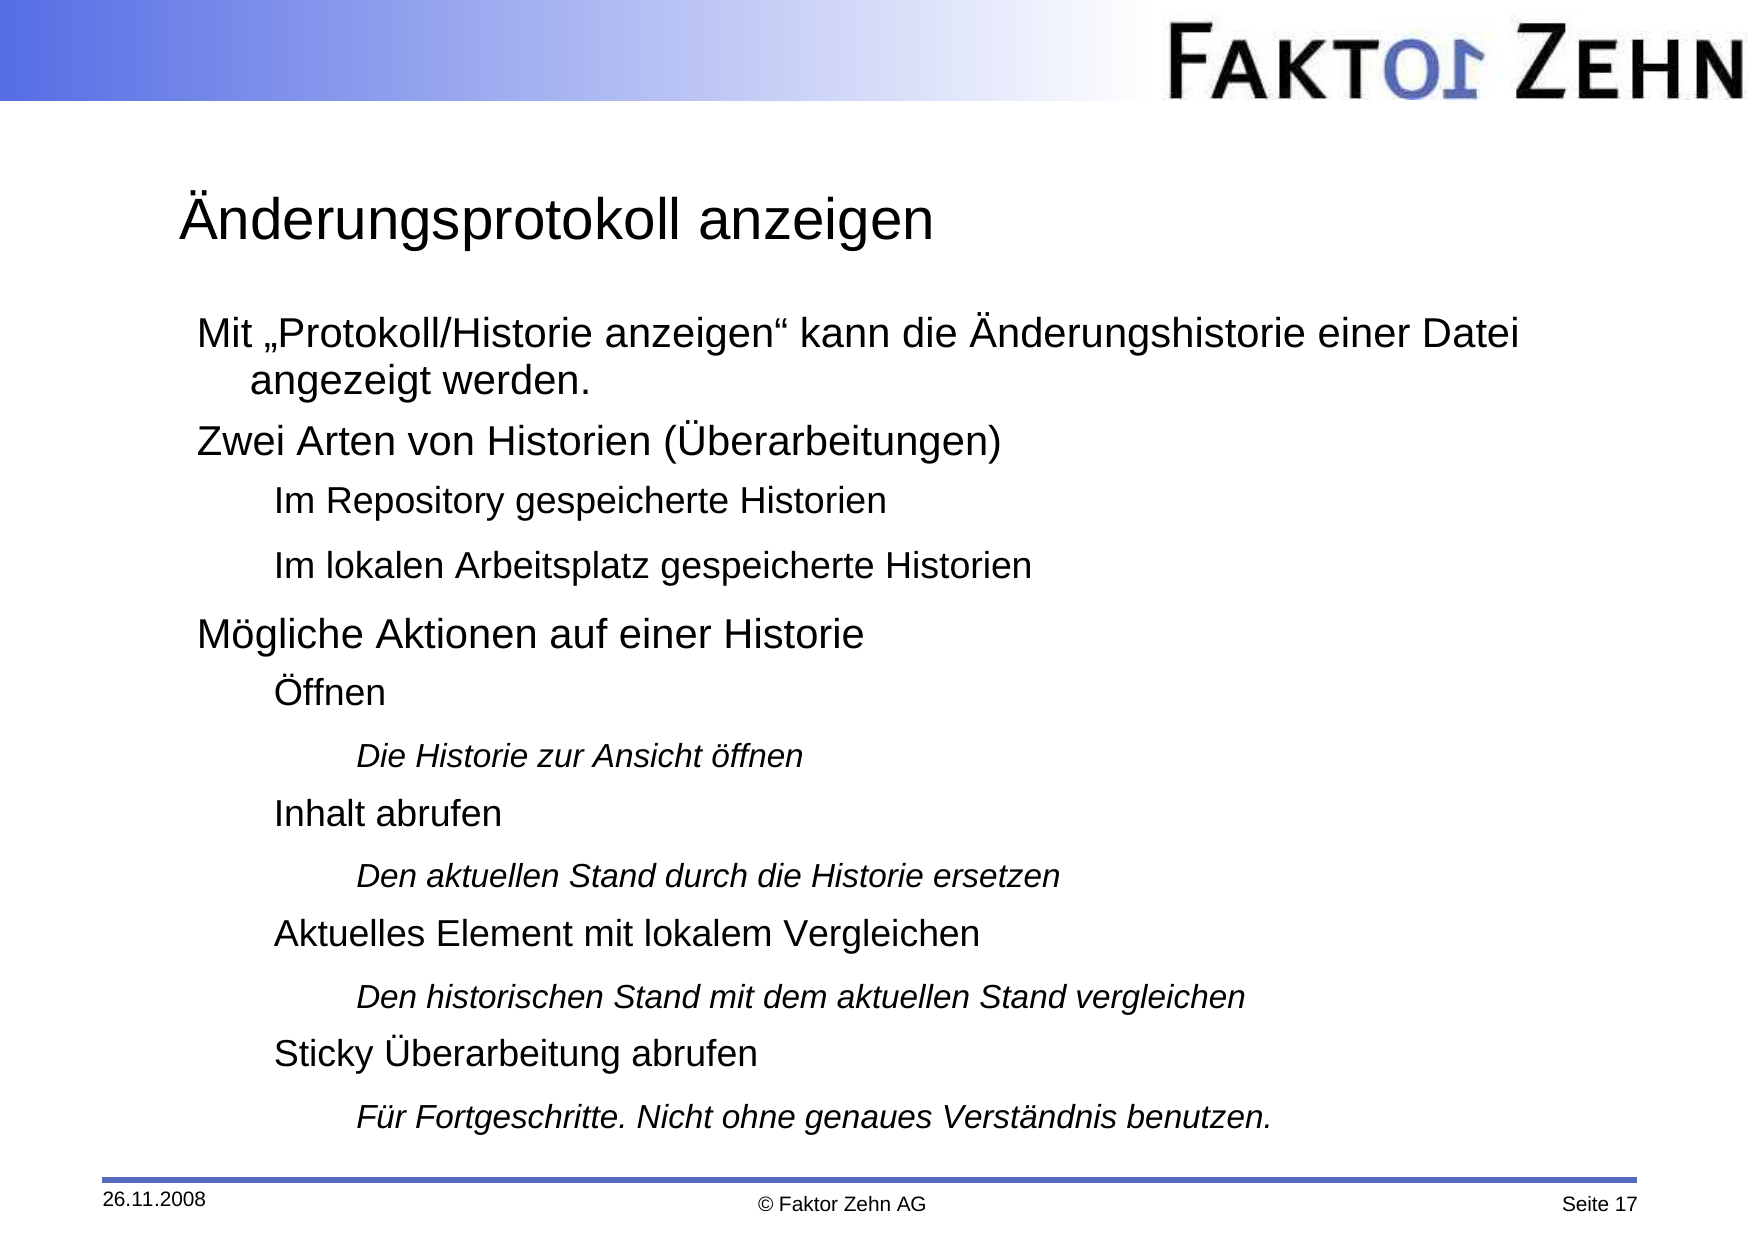

# Änderungsprotokoll anzeigen
Mit „Protokoll/Historie anzeigen“ kann die Änderungshistorie einer Datei angezeigt werden.
Zwei Arten von Historien (Überarbeitungen)
Im Repository gespeicherte Historien
Im lokalen Arbeitsplatz gespeicherte Historien
Mögliche Aktionen auf einer Historie
Öffnen
Die Historie zur Ansicht öffnen
Inhalt abrufen
Den aktuellen Stand durch die Historie ersetzen
Aktuelles Element mit lokalem Vergleichen
Den historischen Stand mit dem aktuellen Stand vergleichen
Sticky Überarbeitung abrufen
Für Fortgeschritte. Nicht ohne genaues Verständnis benutzen.